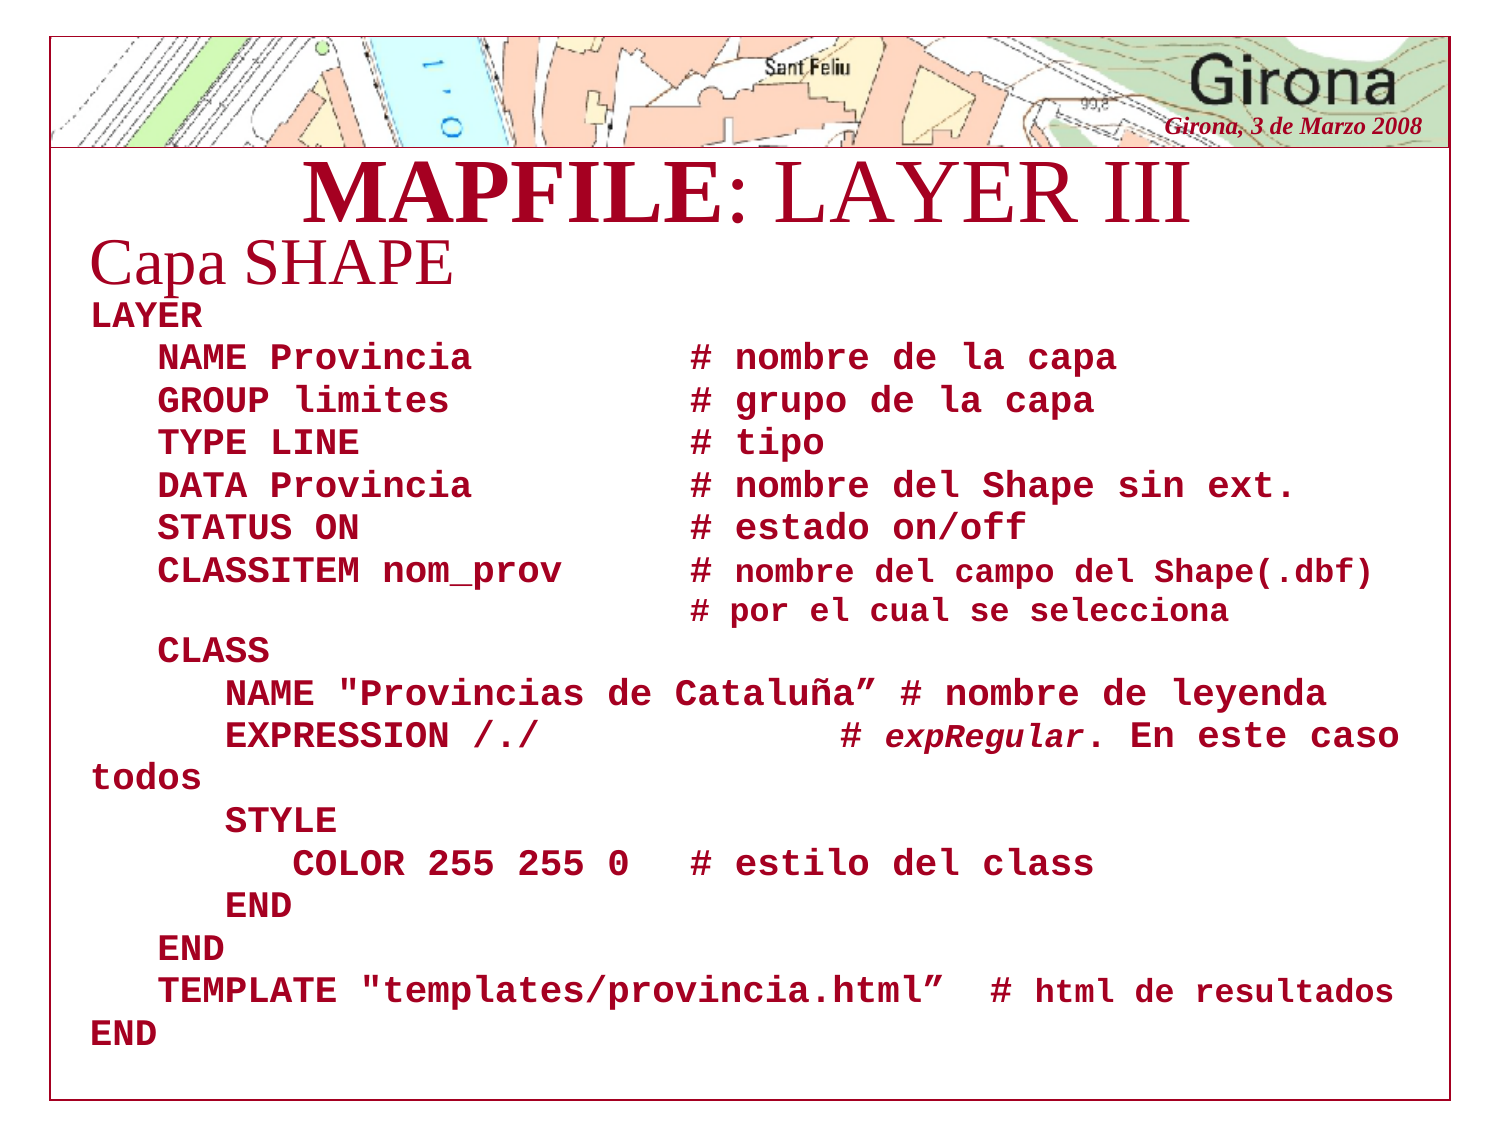

MAPFILE: LAYER III
# Capa SHAPE
LAYER
 NAME Provincia		# nombre de la capa
 GROUP limites		# grupo de la capa
 TYPE LINE			# tipo
 DATA Provincia		# nombre del Shape sin ext.
 STATUS ON			# estado on/off
 CLASSITEM nom_prov	# nombre del campo del Shape(.dbf) 				# por el cual se selecciona
 CLASS
 NAME "Provincias de Cataluña” # nombre de leyenda
 EXPRESSION /./		# expRegular. En este caso todos
 STYLE
 COLOR 255 255 0	# estilo del class
 END
 END
 TEMPLATE "templates/provincia.html”	# html de resultados
END